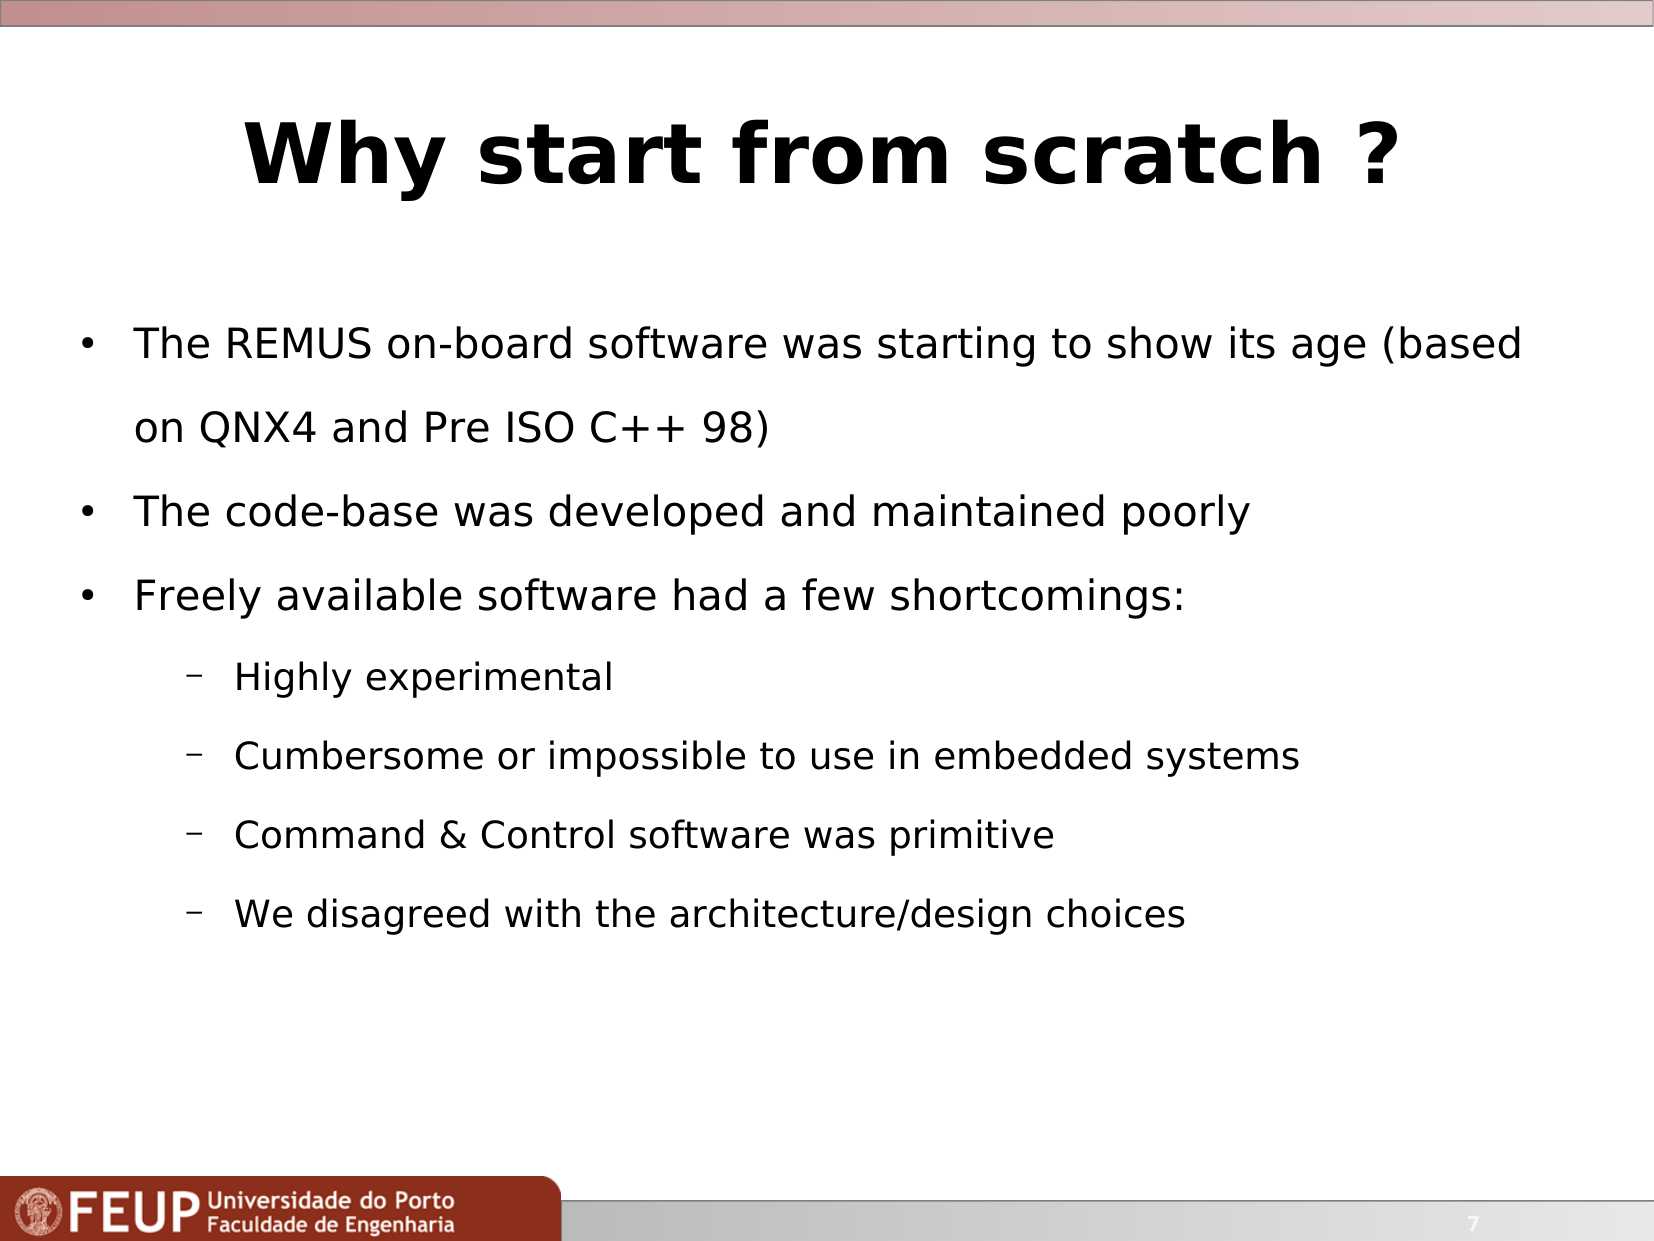

# Why start from scratch ?
The REMUS on-board software was starting to show its age (based on QNX4 and Pre ISO C++ 98)
The code-base was developed and maintained poorly
Freely available software had a few shortcomings:
Highly experimental
Cumbersome or impossible to use in embedded systems
Command & Control software was primitive
We disagreed with the architecture/design choices